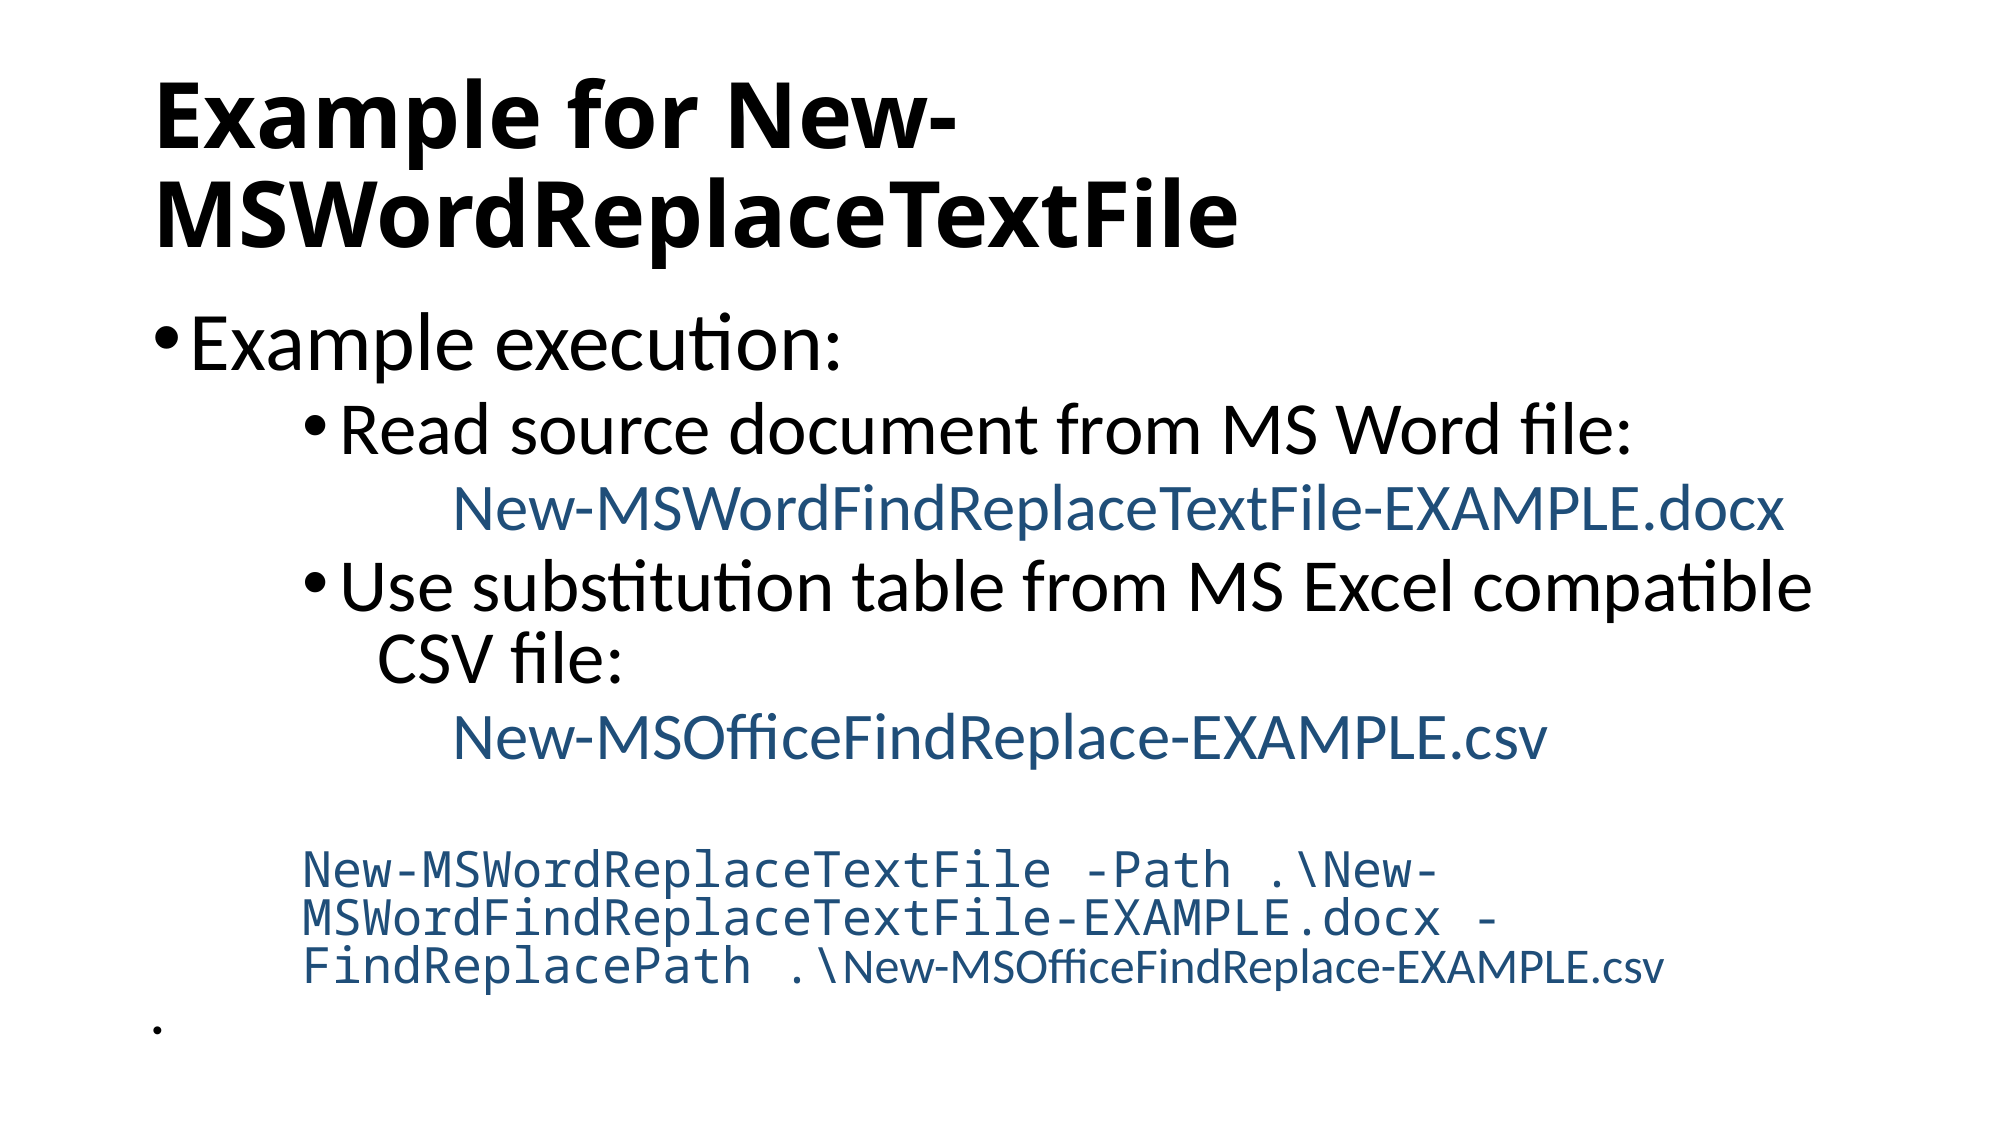

# Example for New-MSWordReplaceTextFile
Example execution:
Read source document from MS Word file:
New-MSWordFindReplaceTextFile-EXAMPLE.docx
Use substitution table from MS Excel compatible CSV file:
New-MSOfficeFindReplace-EXAMPLE.csv
New-MSWordReplaceTextFile -Path .\New-MSWordFindReplaceTextFile-EXAMPLE.docx -FindReplacePath .\New-MSOfficeFindReplace-EXAMPLE.csv